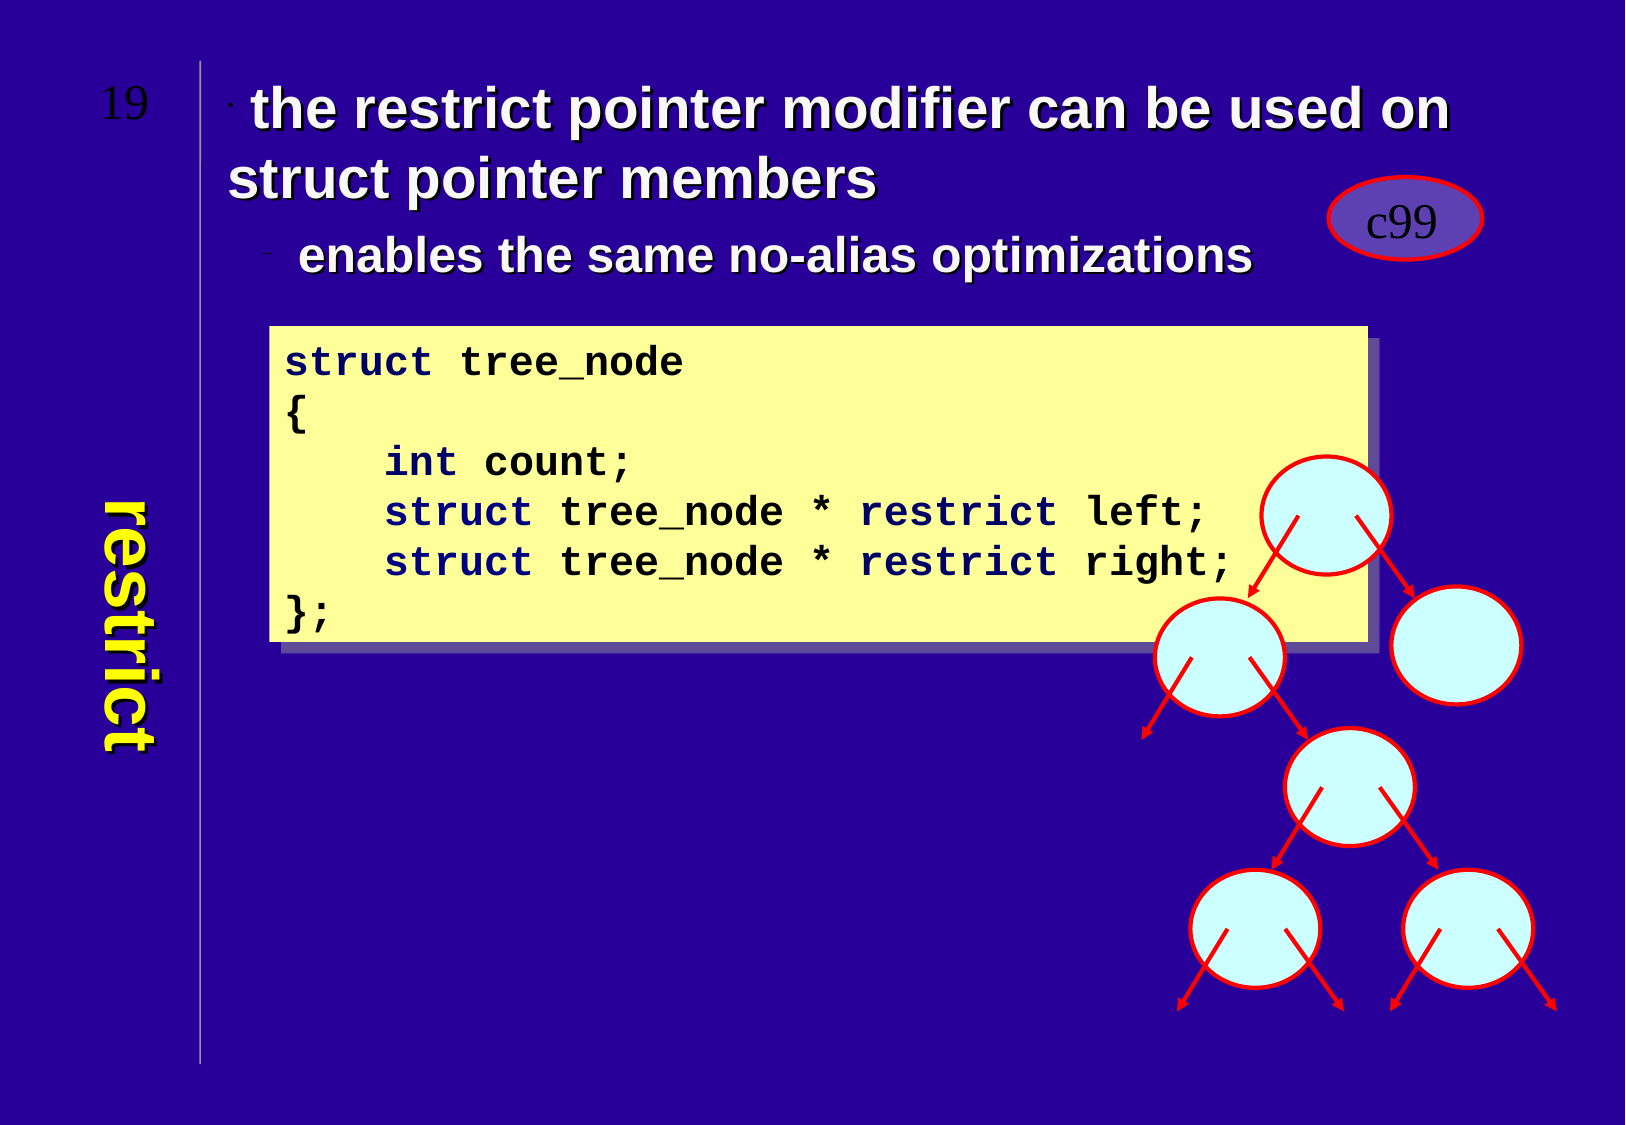

19
 the restrict pointer modifier can be used on struct pointer members
enables the same no-alias optimizations
c99
# restrict
struct tree_node
{
 int count;
 struct tree_node * restrict left;
 struct tree_node * restrict right;
};